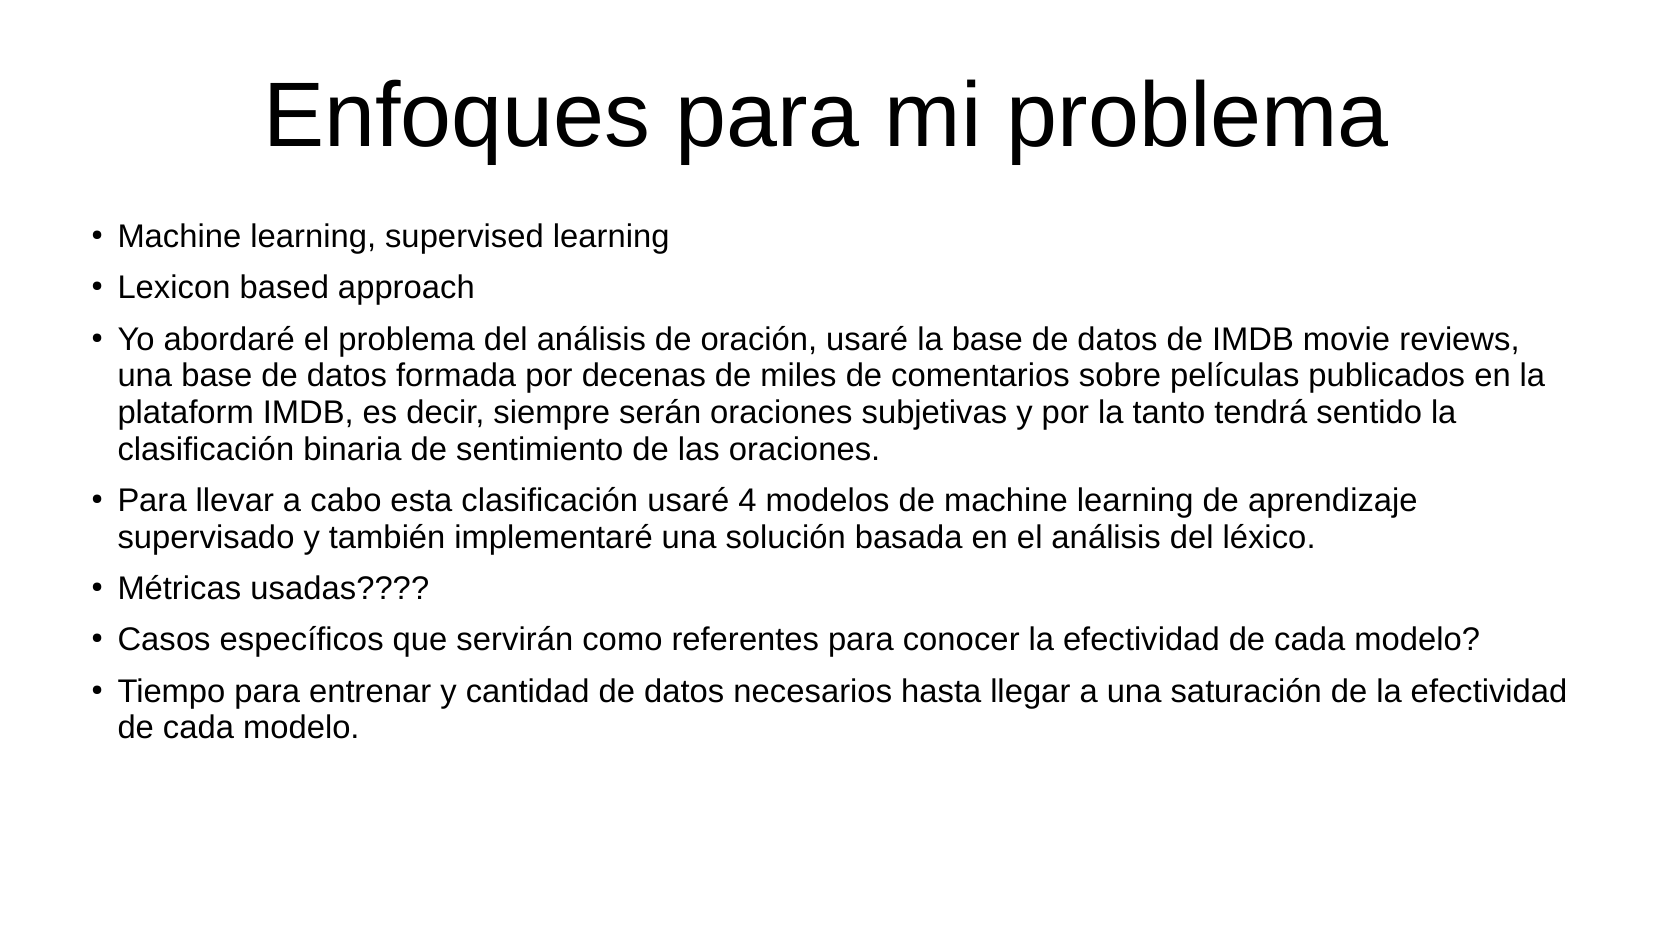

# Enfoques para mi problema
Machine learning, supervised learning
Lexicon based approach
Yo abordaré el problema del análisis de oración, usaré la base de datos de IMDB movie reviews, una base de datos formada por decenas de miles de comentarios sobre películas publicados en la plataform IMDB, es decir, siempre serán oraciones subjetivas y por la tanto tendrá sentido la clasificación binaria de sentimiento de las oraciones.
Para llevar a cabo esta clasificación usaré 4 modelos de machine learning de aprendizaje supervisado y también implementaré una solución basada en el análisis del léxico.
Métricas usadas????
Casos específicos que servirán como referentes para conocer la efectividad de cada modelo?
Tiempo para entrenar y cantidad de datos necesarios hasta llegar a una saturación de la efectividad de cada modelo.